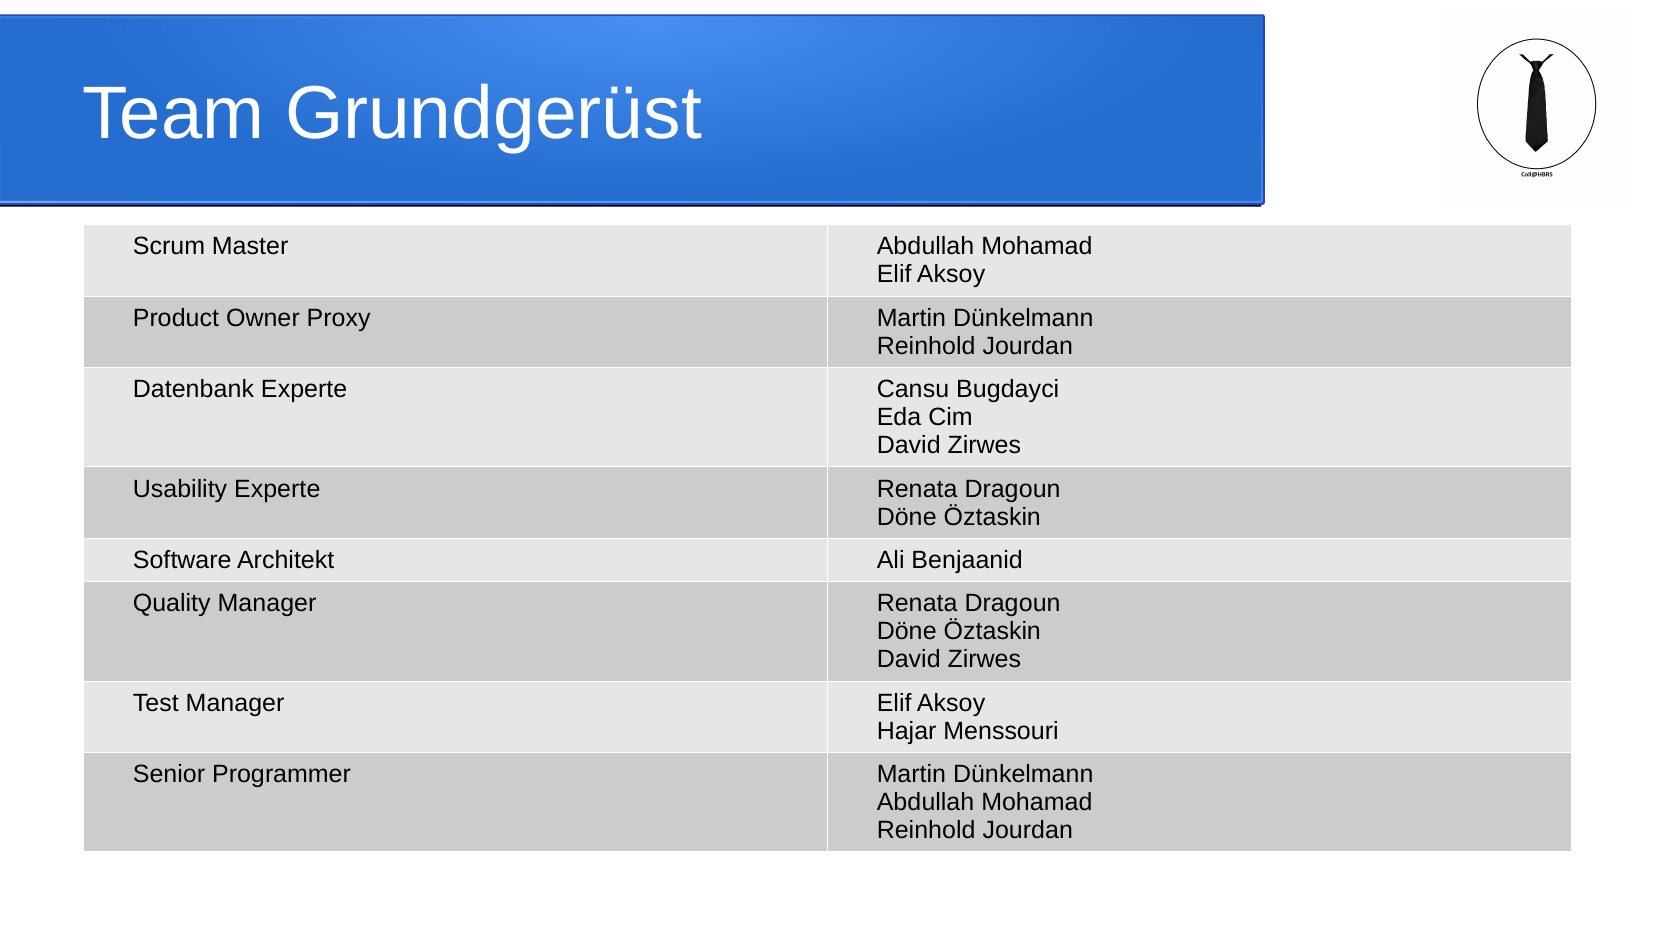

# Team Grundgerüst
| Scrum Master | Abdullah Mohamad Elif Aksoy |
| --- | --- |
| Product Owner Proxy | Martin Dünkelmann Reinhold Jourdan |
| Datenbank Experte | Cansu Bugdayci Eda Cim David Zirwes |
| Usability Experte | Renata Dragoun Döne Öztaskin |
| Software Architekt | Ali Benjaanid |
| Quality Manager | Renata Dragoun Döne Öztaskin David Zirwes |
| Test Manager | Elif Aksoy Hajar Menssouri |
| Senior Programmer | Martin Dünkelmann Abdullah Mohamad Reinhold Jourdan |